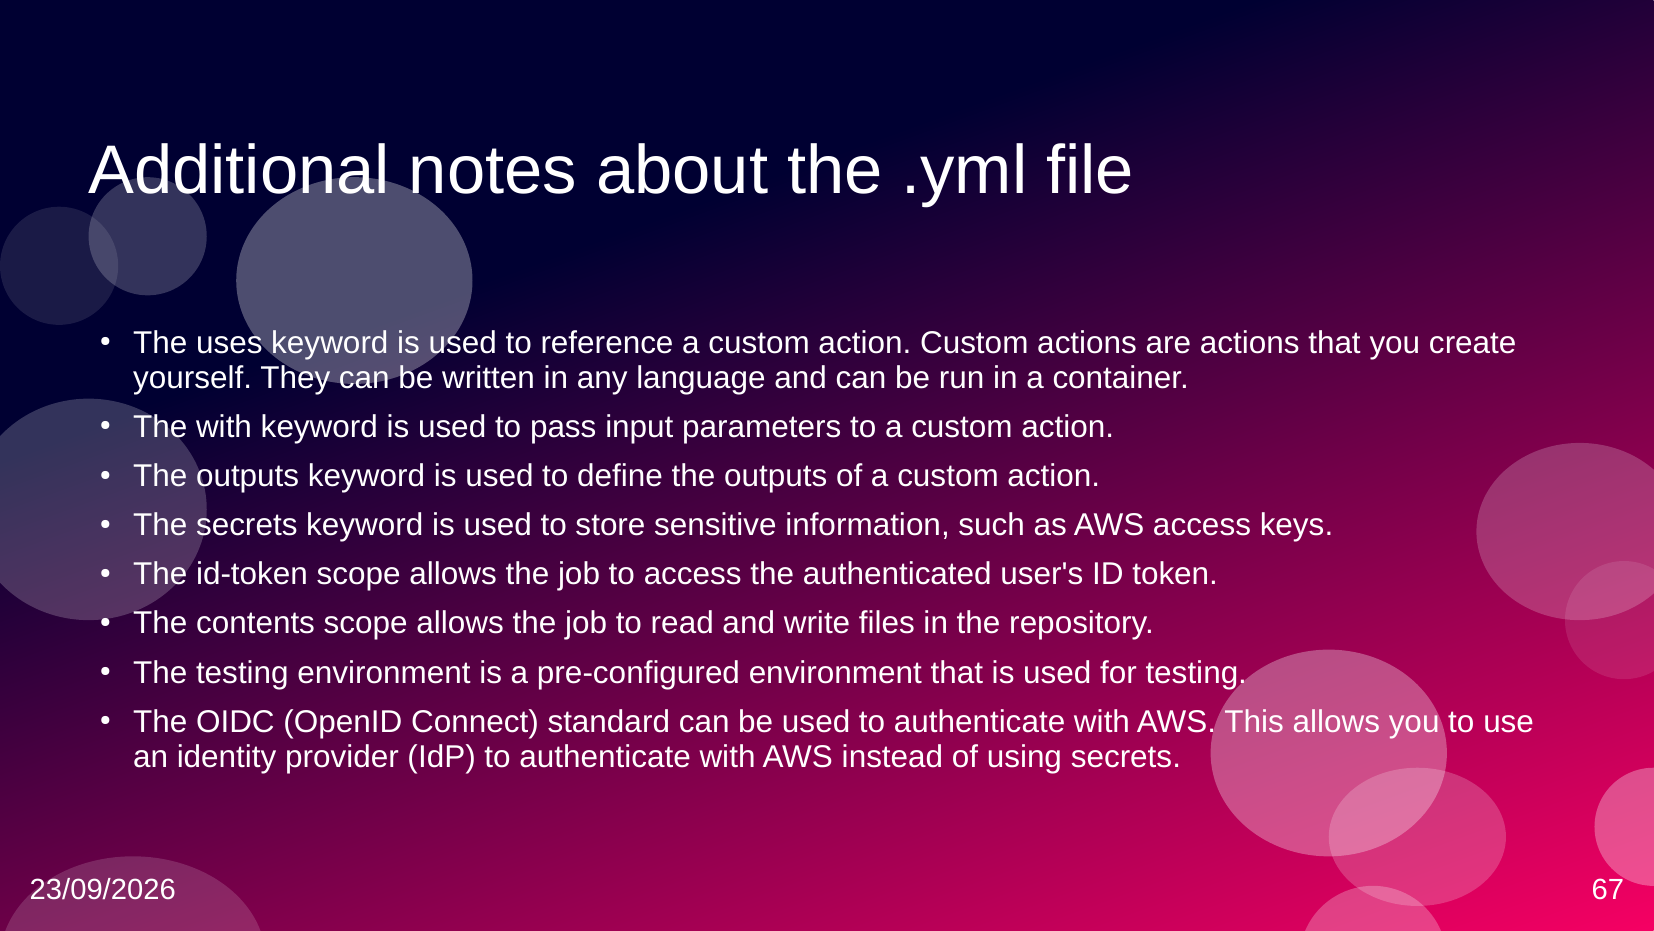

# Additional notes about the .yml file
The uses keyword is used to reference a custom action. Custom actions are actions that you create yourself. They can be written in any language and can be run in a container.
The with keyword is used to pass input parameters to a custom action.
The outputs keyword is used to define the outputs of a custom action.
The secrets keyword is used to store sensitive information, such as AWS access keys.
The id-token scope allows the job to access the authenticated user's ID token.
The contents scope allows the job to read and write files in the repository.
The testing environment is a pre-configured environment that is used for testing.
The OIDC (OpenID Connect) standard can be used to authenticate with AWS. This allows you to use an identity provider (IdP) to authenticate with AWS instead of using secrets.
67